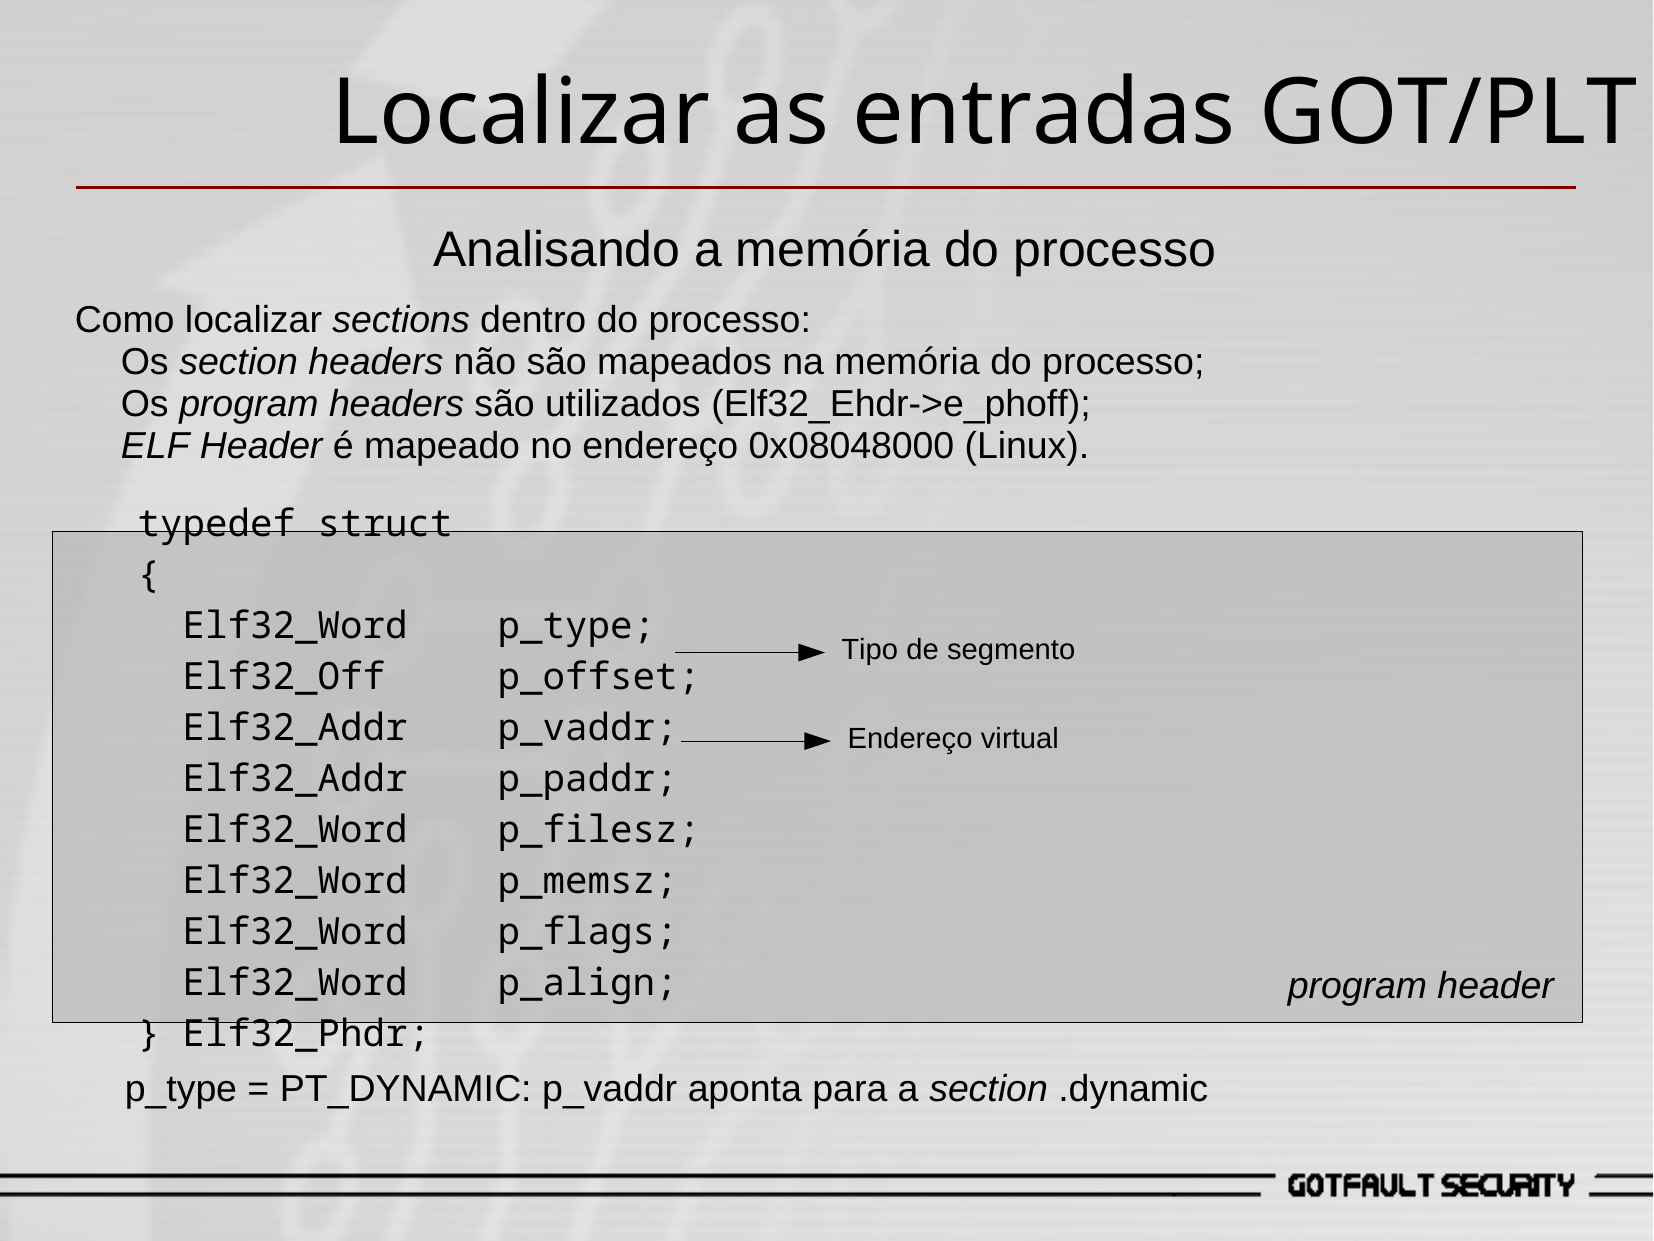

Localizar as entradas GOT/PLT
Analisando a memória do processo
Como localizar sections dentro do processo:
 Os section headers não são mapeados na memória do processo;
 Os program headers são utilizados (Elf32_Ehdr->e_phoff);
 ELF Header é mapeado no endereço 0x08048000 (Linux).
	typedef struct
	{
	 Elf32_Word p_type;
	 Elf32_Off p_offset;
	 Elf32_Addr p_vaddr;
	 Elf32_Addr p_paddr;
	 Elf32_Word p_filesz;
	 Elf32_Word p_memsz;
	 Elf32_Word p_flags;
	 Elf32_Word p_align;
	} Elf32_Phdr;
program header
Tipo de segmento
Endereço virtual
 p_type = PT_DYNAMIC: p_vaddr aponta para a section .dynamic